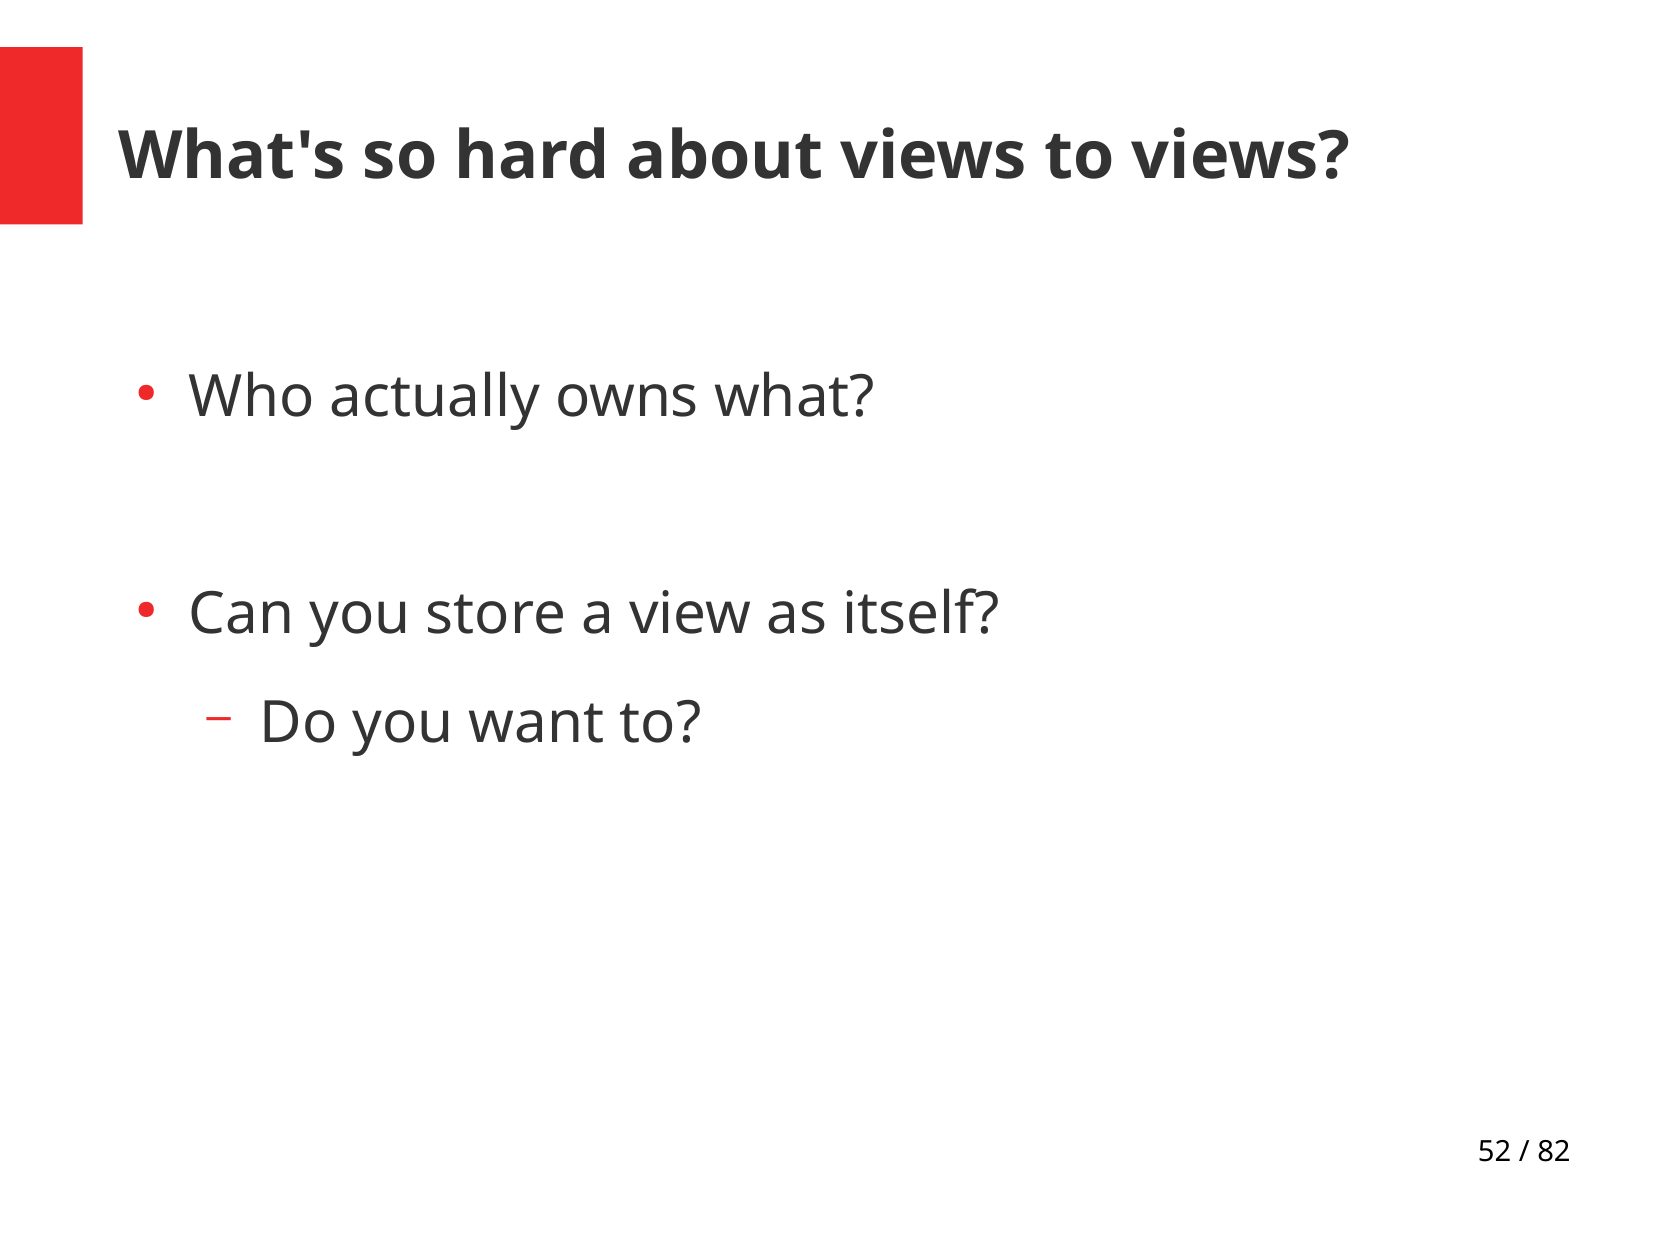

# What's so hard about views to views?
Who actually owns what?
Can you store a view as itself?
Do you want to?
52